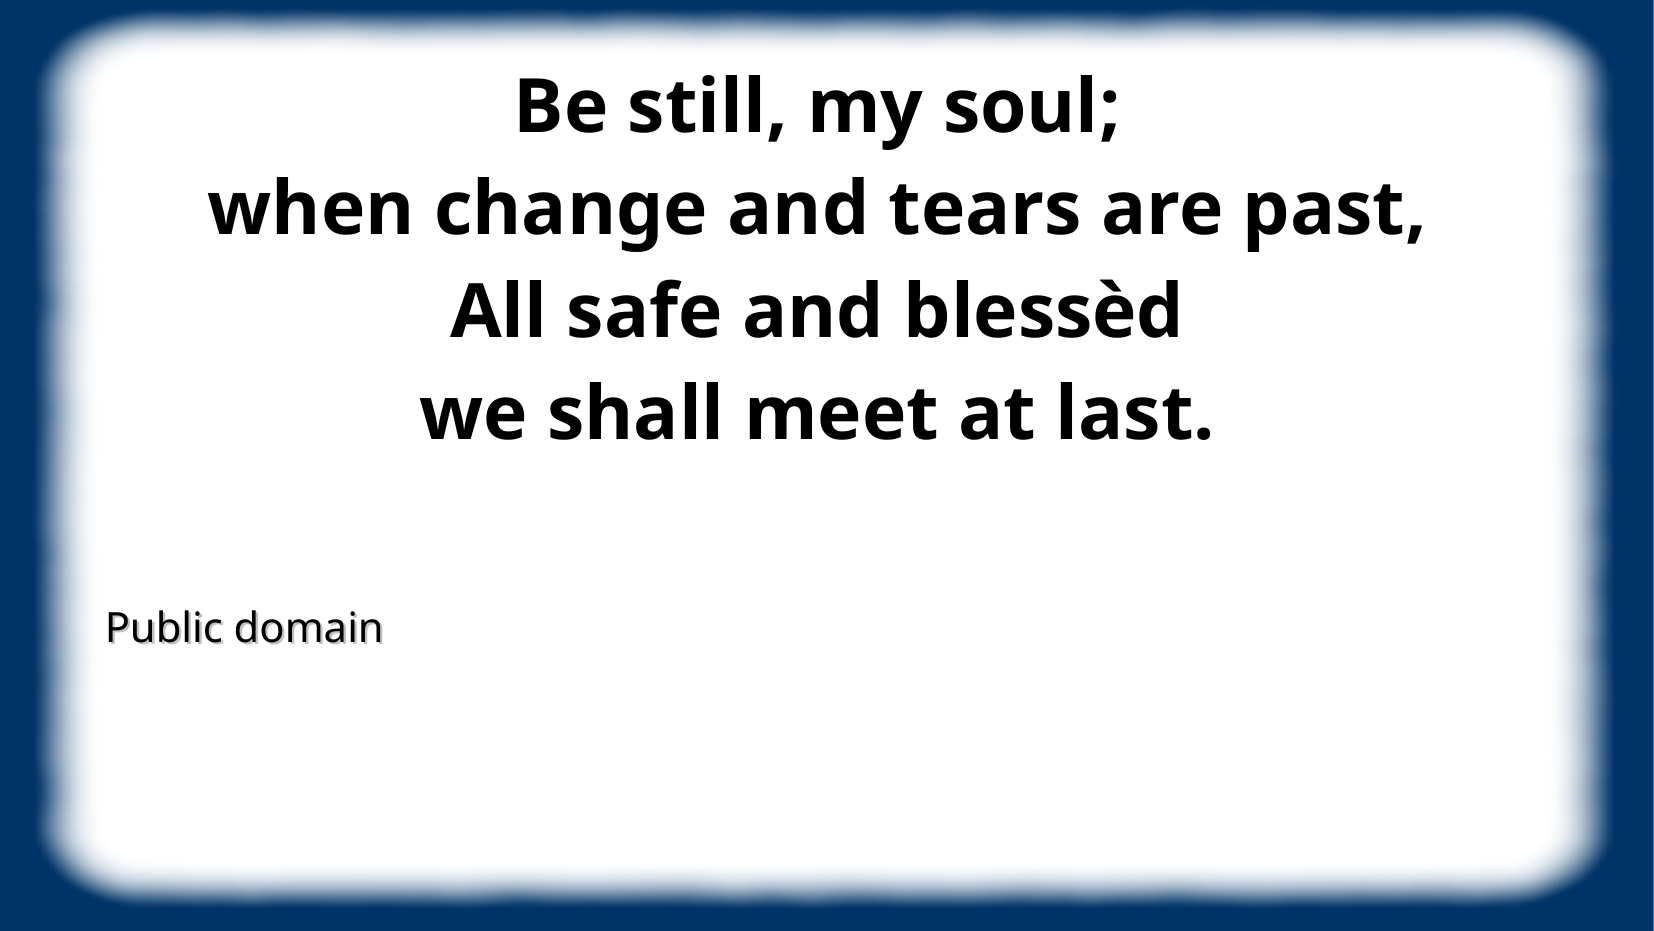

Be still, my soul;
when change and tears are past,
All safe and blessèd
we shall meet at last.
Public domain